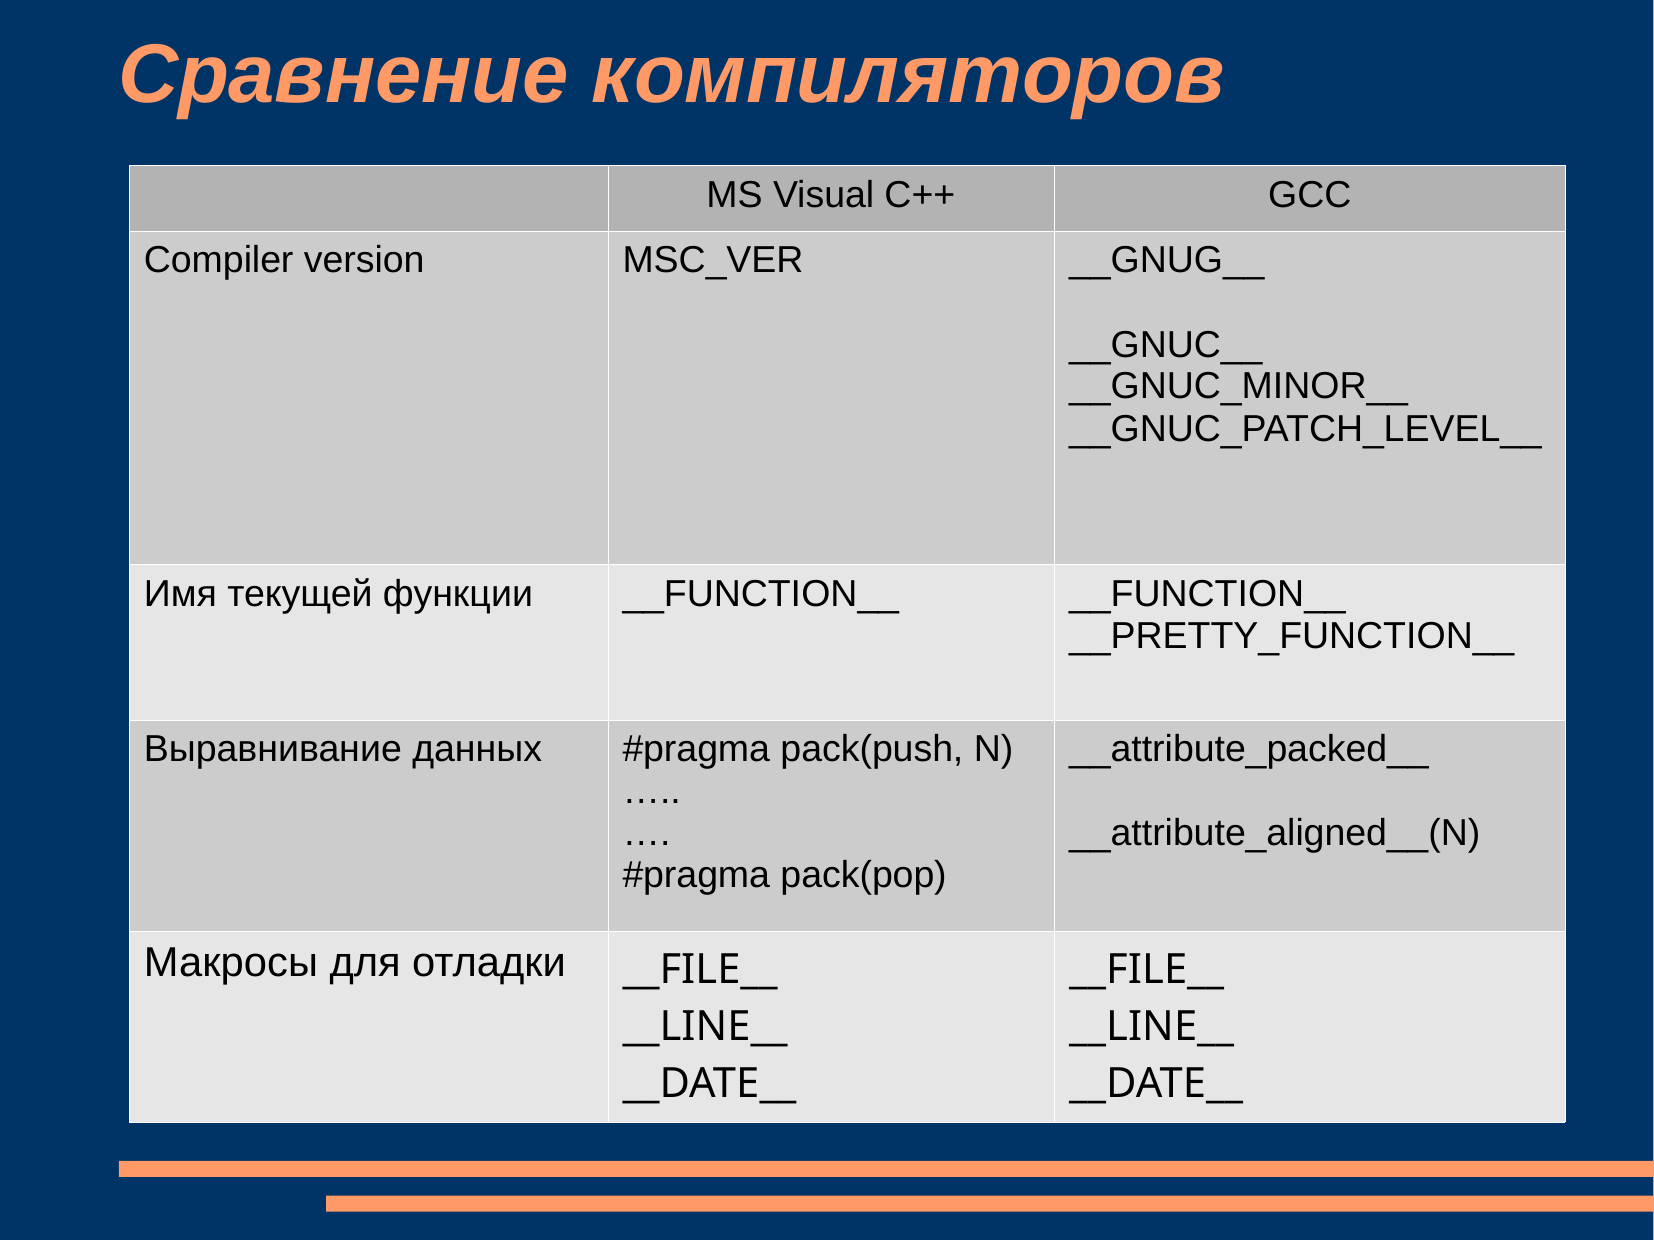

# Сравнение компиляторов
| | MS Visual C++ | GCC |
| --- | --- | --- |
| Compiler version | MSC\_VER | \_\_GNUG\_\_ \_\_GNUC\_\_ \_\_GNUC\_MINOR\_\_ \_\_GNUC\_PATCH\_LEVEL\_\_ |
| Имя текущей функции | \_\_FUNCTION\_\_ | \_\_FUNCTION\_\_ \_\_PRETTY\_FUNCTION\_\_ |
| Выравнивание данных | #pragma pack(push, N) ….. …. #pragma pack(pop) | \_\_attribute\_packed\_\_ \_\_attribute\_aligned\_\_(N) |
| Макросы для отладки | \_\_FILE\_\_ \_\_LINE\_\_ \_\_DATE\_\_ | \_\_FILE\_\_ \_\_LINE\_\_ \_\_DATE\_\_ |